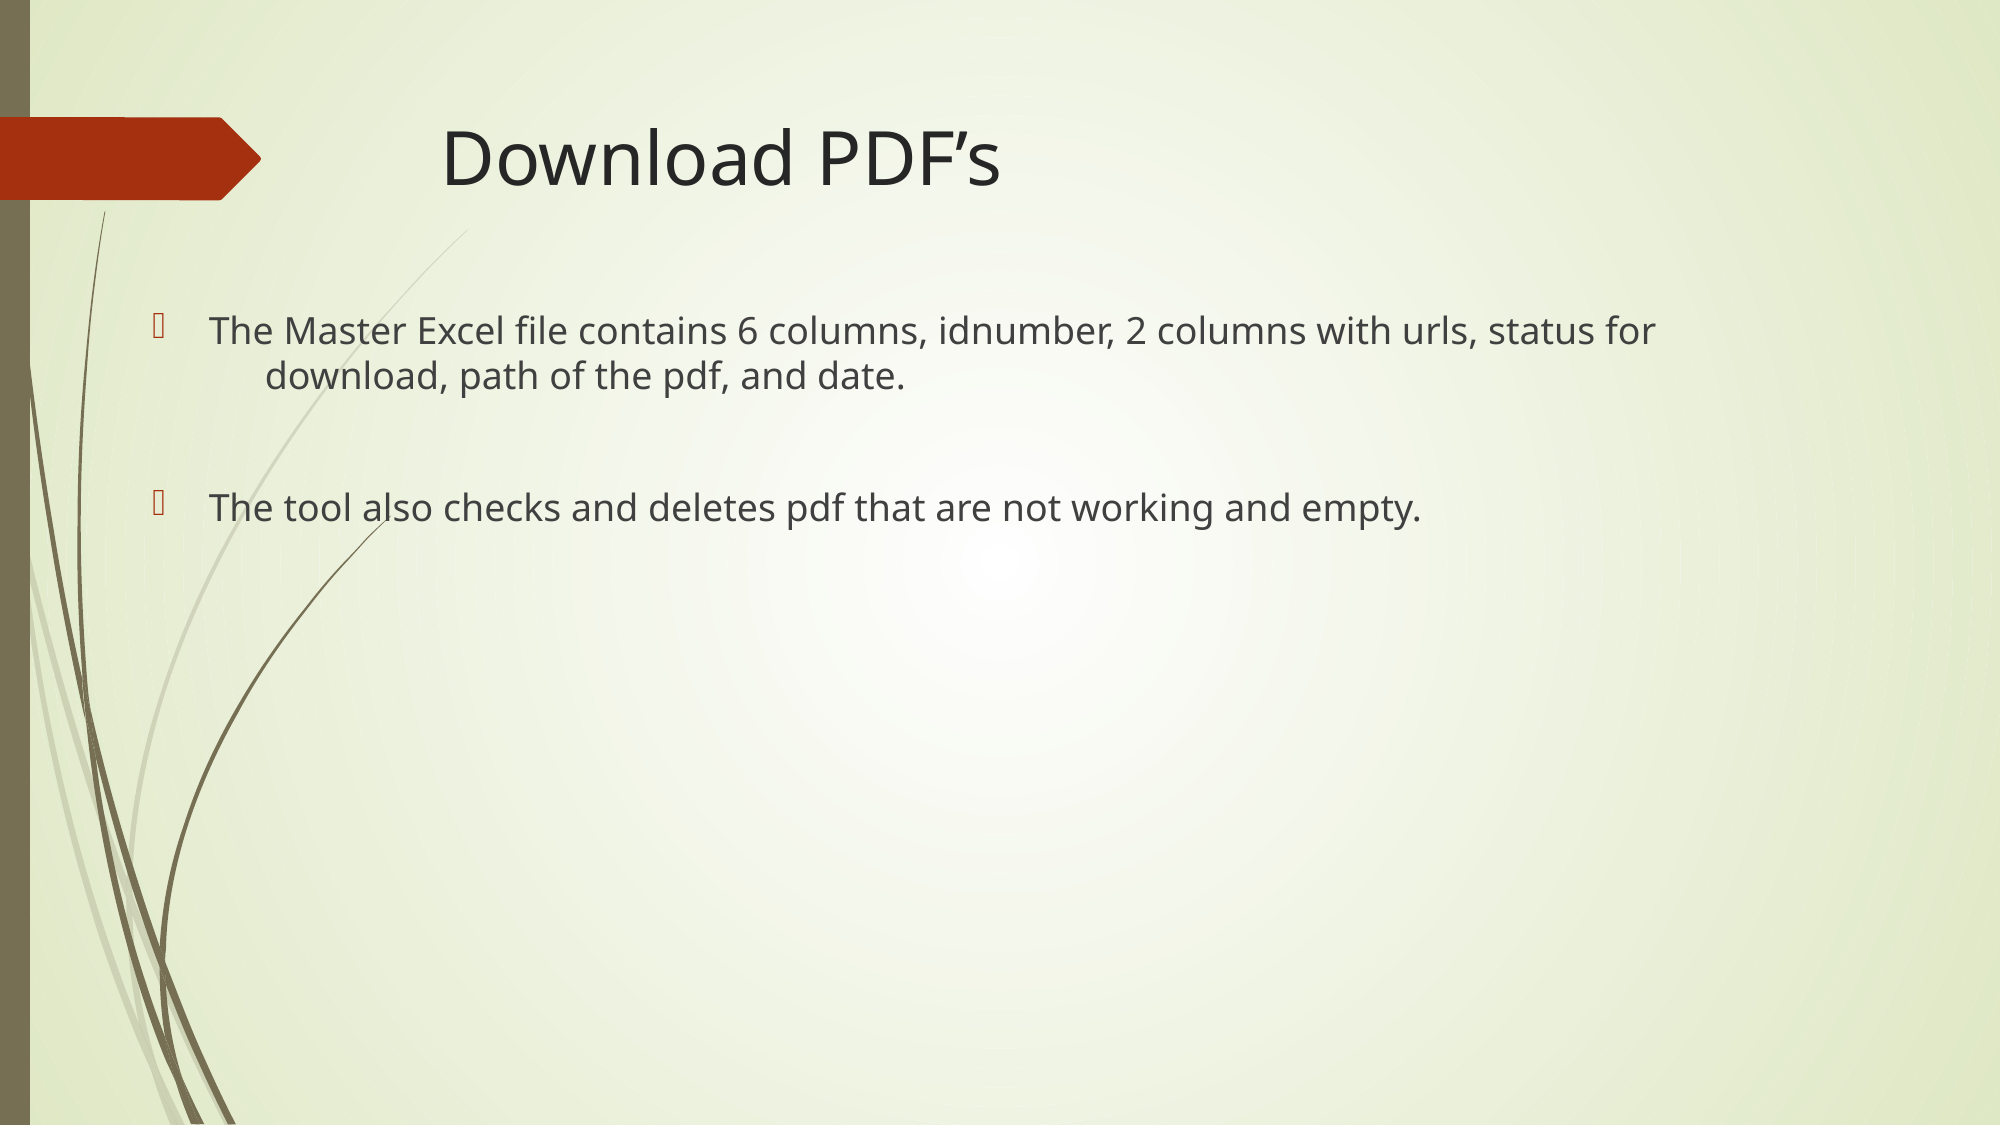

# Download PDF’s
The Master Excel file contains 6 columns, idnumber, 2 columns with urls, status for download, path of the pdf, and date.
The tool also checks and deletes pdf that are not working and empty.